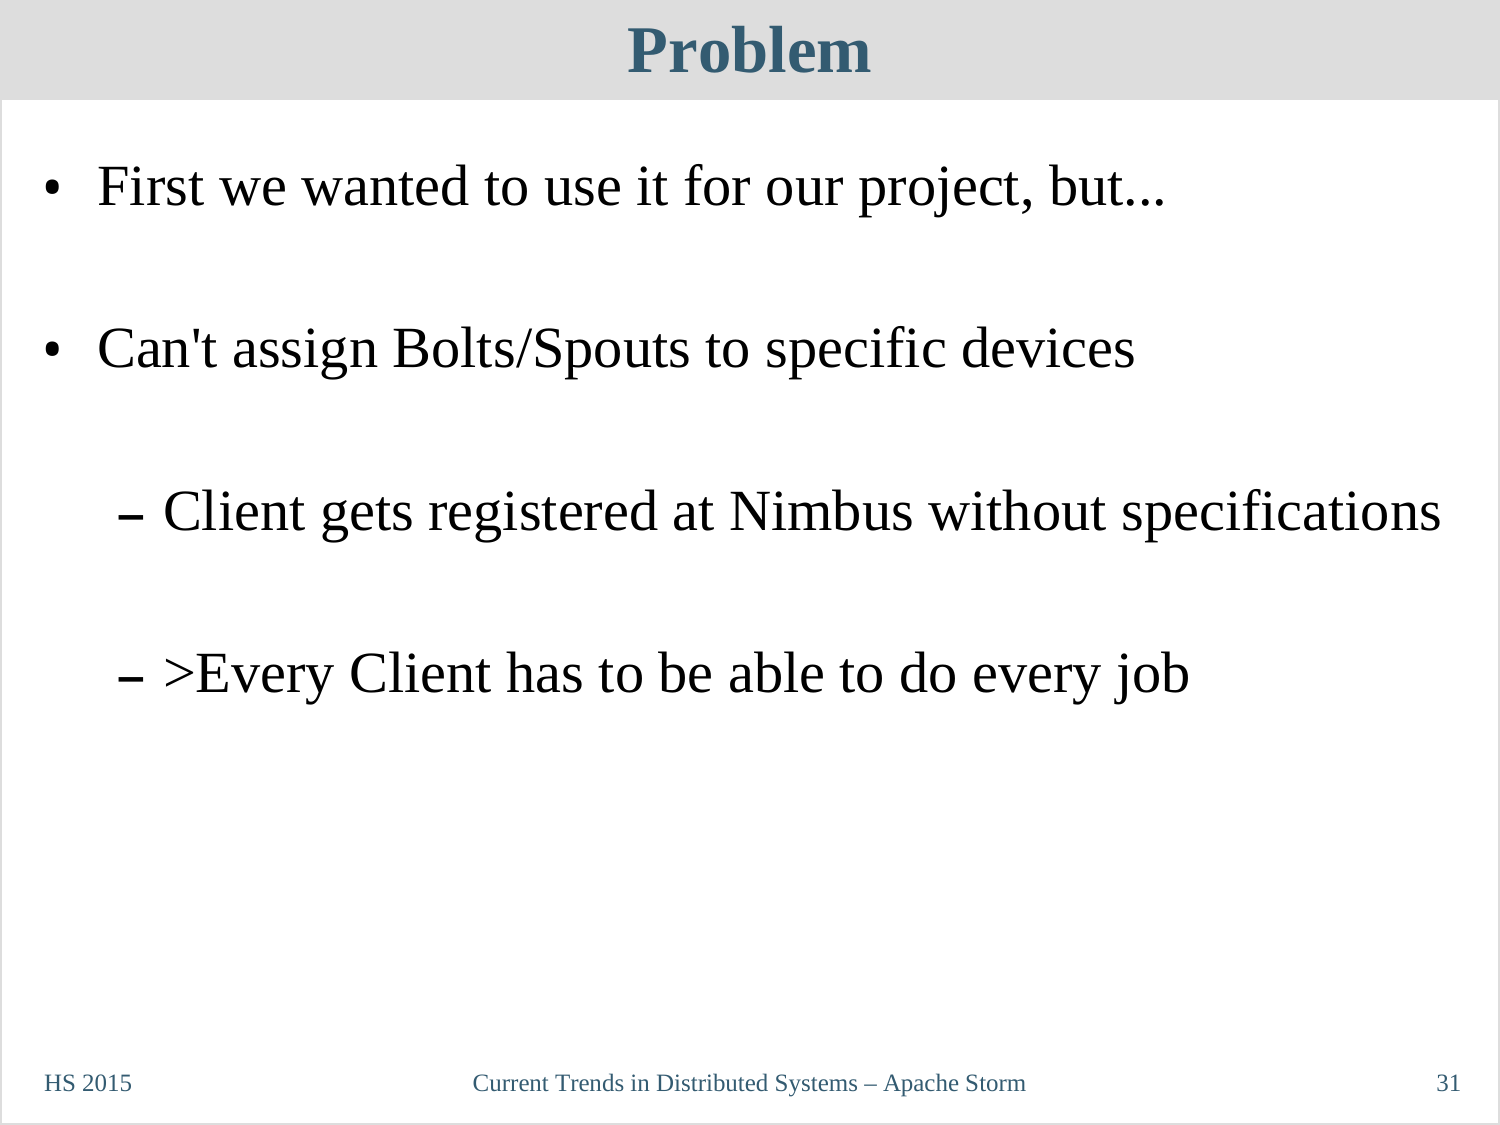

# Problem
First we wanted to use it for our project, but...
Can't assign Bolts/Spouts to specific devices
Client gets registered at Nimbus without specifications
>Every Client has to be able to do every job
HS 2015
Current Trends in Distributed Systems – Apache Storm